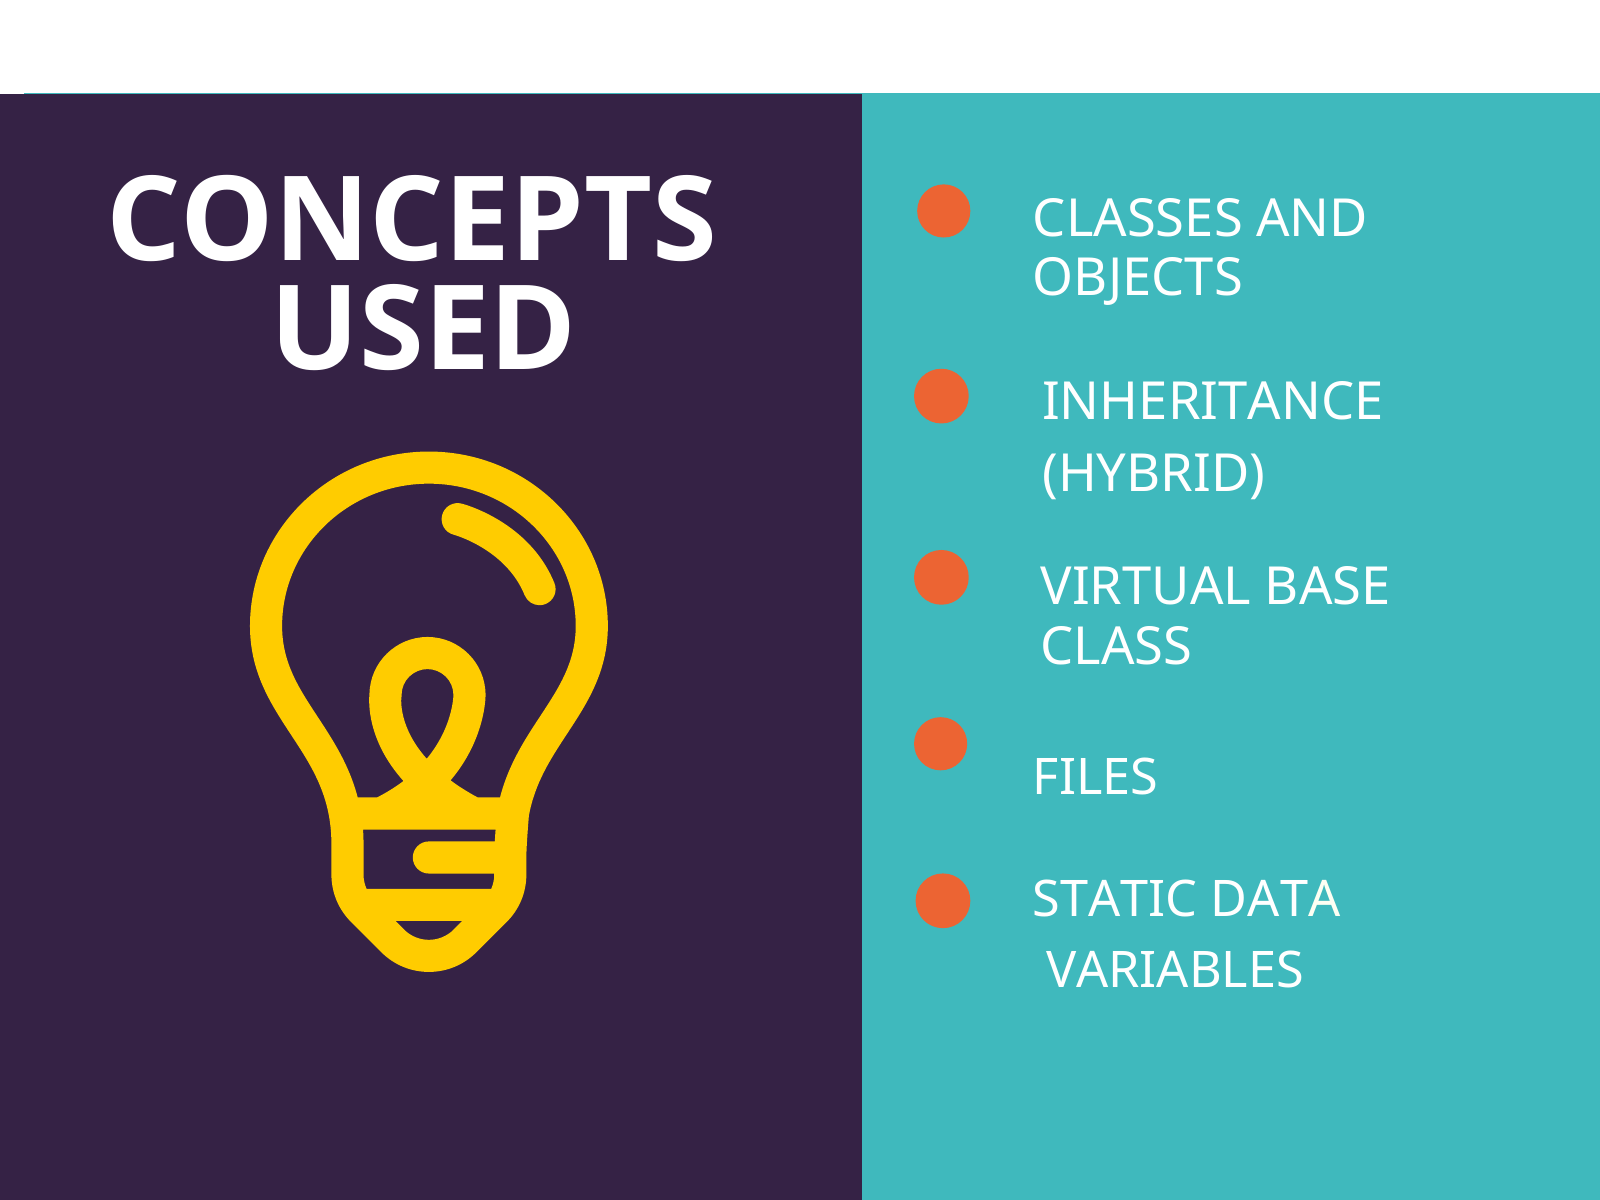

CONCEPTS
CLASSES AND
OBJECTS
USED
INHERITANCE
(HYBRID)
VIRTUAL BASE
CLASS
FILES
STATIC DATA
 VARIABLES